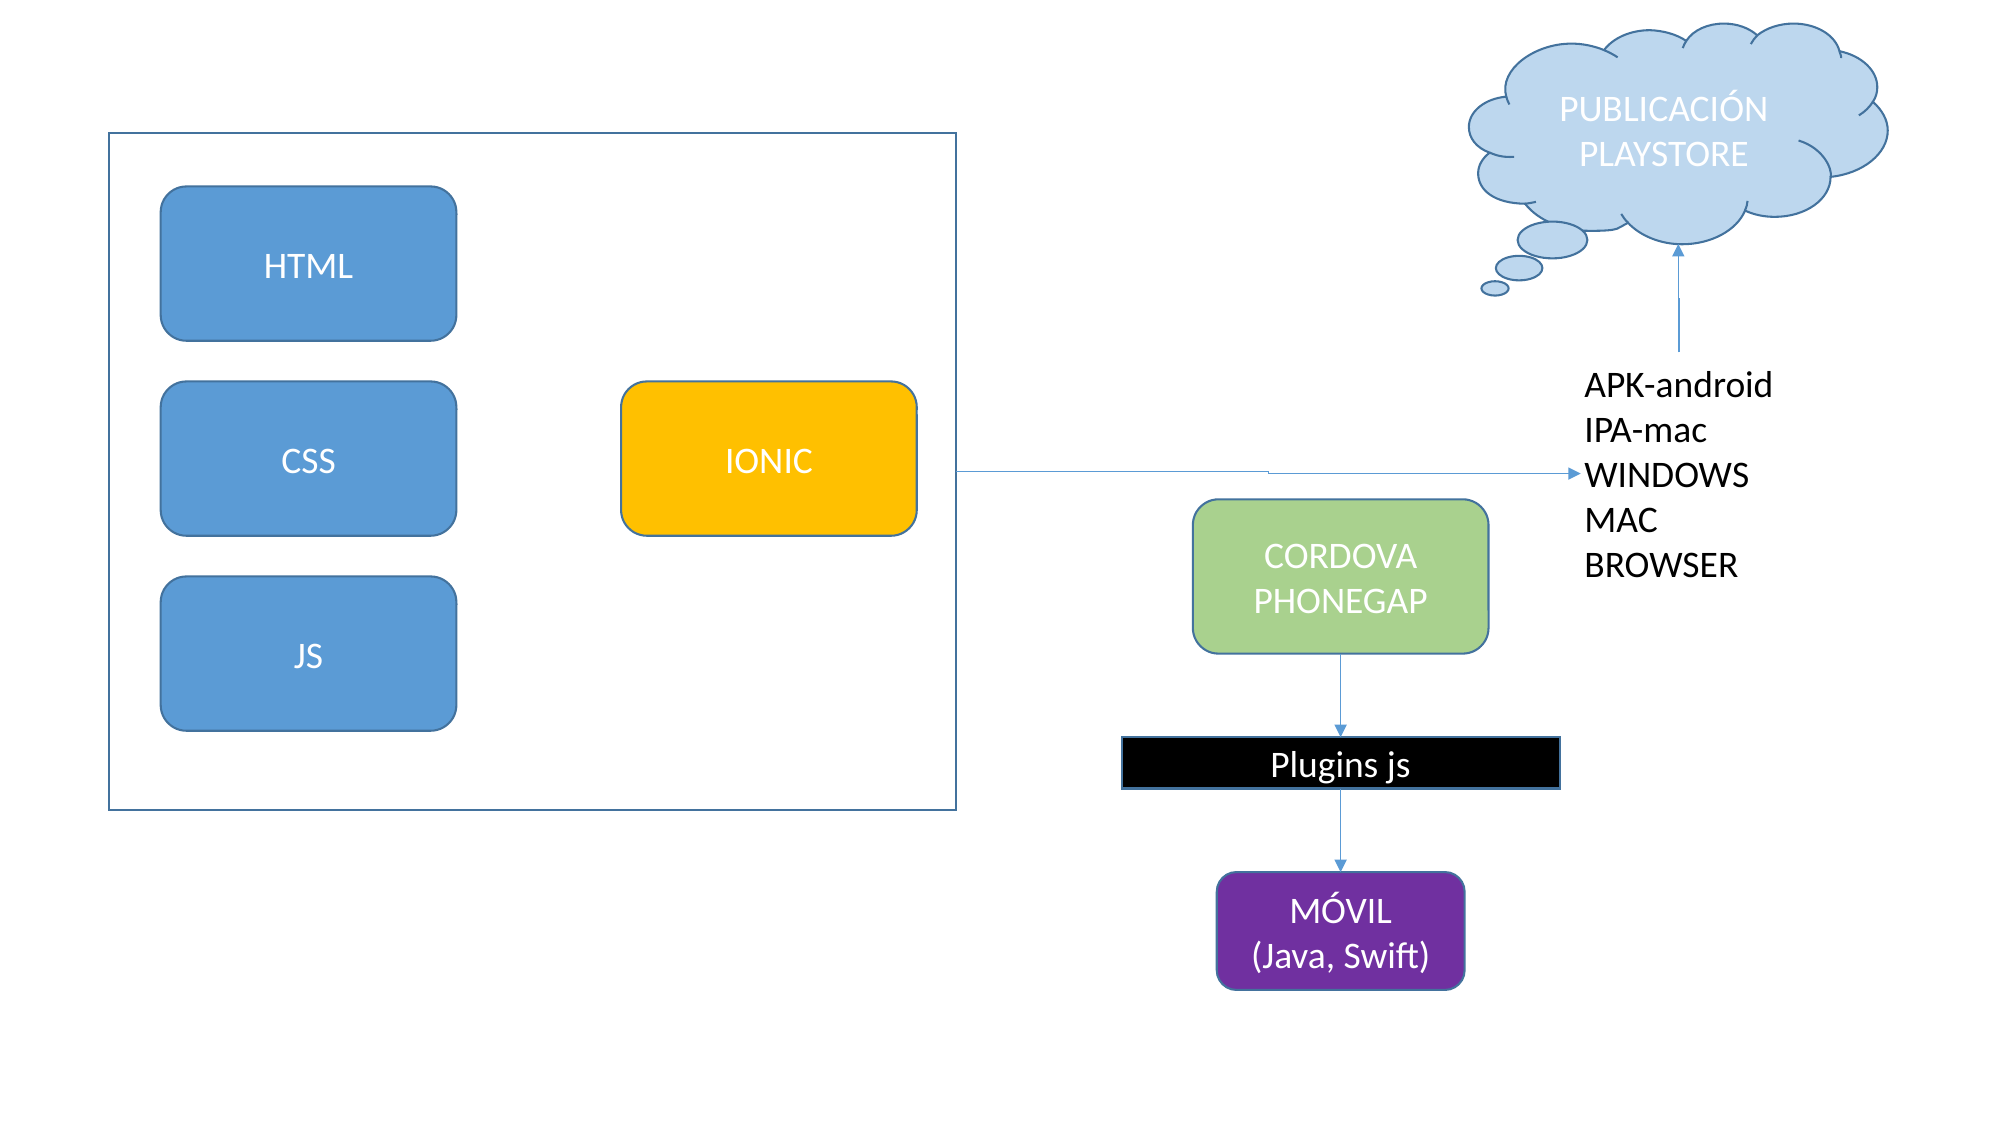

PUBLICACIÓN PLAYSTORE
HTML
APK-android
IPA-mac
WINDOWS
MAC
BROWSER
CSS
IONIC
CORDOVA
PHONEGAP
JS
Plugins js
MÓVIL
(Java, Swift)